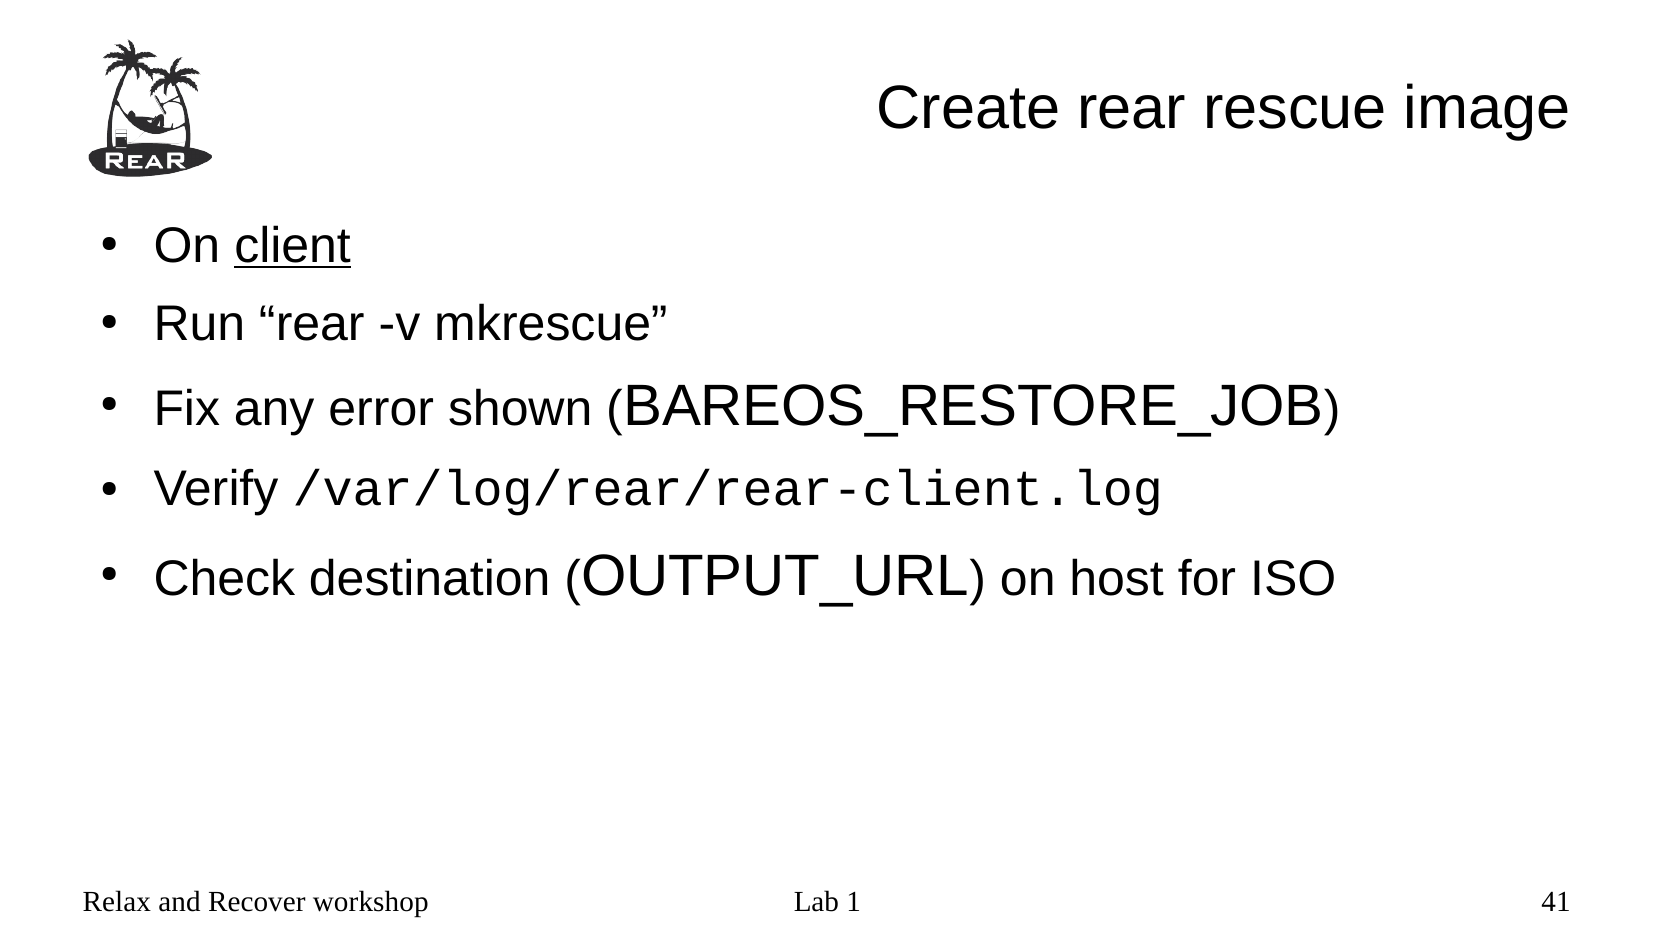

# Create rear rescue image
On client
Run “rear -v mkrescue”
Fix any error shown (BAREOS_RESTORE_JOB)
Verify /var/log/rear/rear-client.log
Check destination (OUTPUT_URL) on host for ISO
Relax and Recover workshop
Lab 1
41